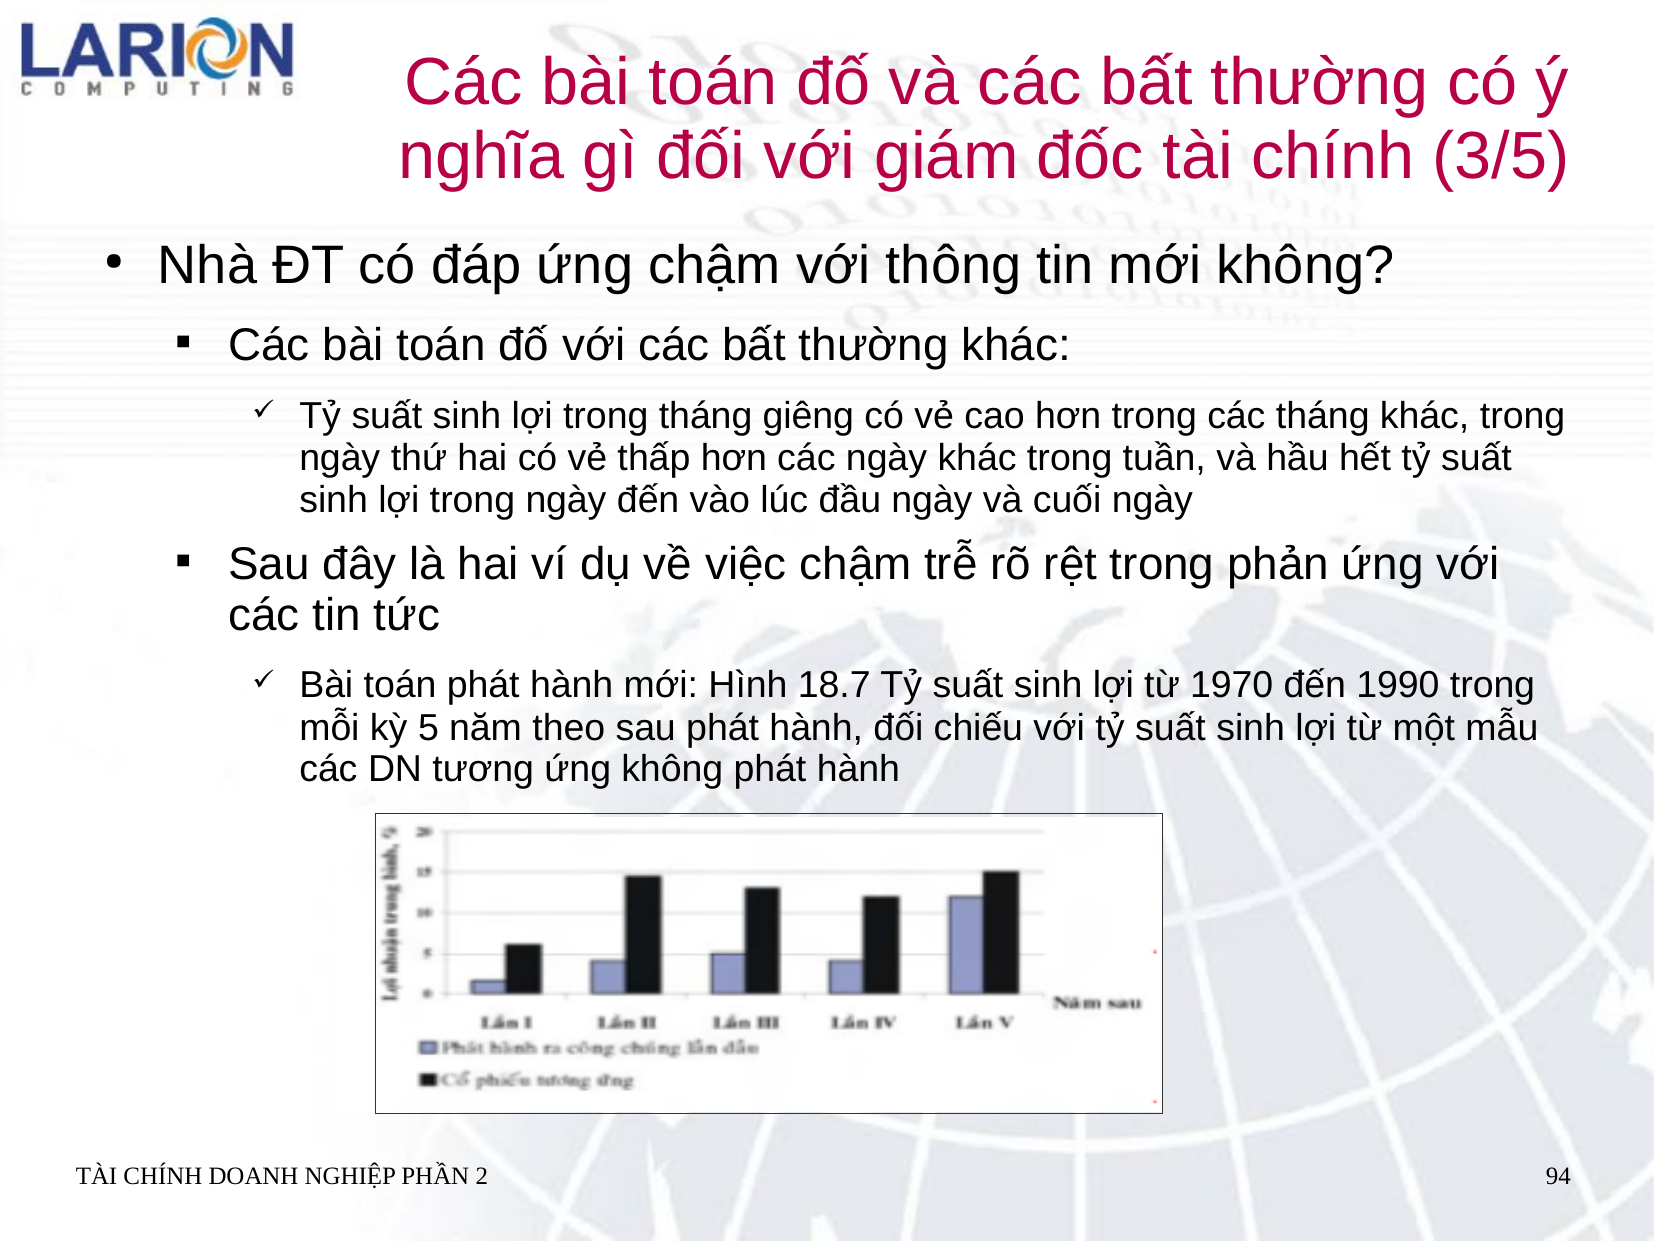

# Các bài toán đố và các bất thường có ý nghĩa gì đối với giám đốc tài chính (3/5)
Nhà ĐT có đáp ứng chậm với thông tin mới không?
Các bài toán đố với các bất thường khác:
Tỷ suất sinh lợi trong tháng giêng có vẻ cao hơn trong các tháng khác, trong ngày thứ hai có vẻ thấp hơn các ngày khác trong tuần, và hầu hết tỷ suất sinh lợi trong ngày đến vào lúc đầu ngày và cuối ngày
Sau đây là hai ví dụ về việc chậm trễ rõ rệt trong phản ứng với các tin tức
Bài toán phát hành mới: Hình 18.7 Tỷ suất sinh lợi từ 1970 đến 1990 trong mỗi kỳ 5 năm theo sau phát hành, đối chiếu với tỷ suất sinh lợi từ một mẫu các DN tương ứng không phát hành
TÀI CHÍNH DOANH NGHIỆP PHẦN 2
94